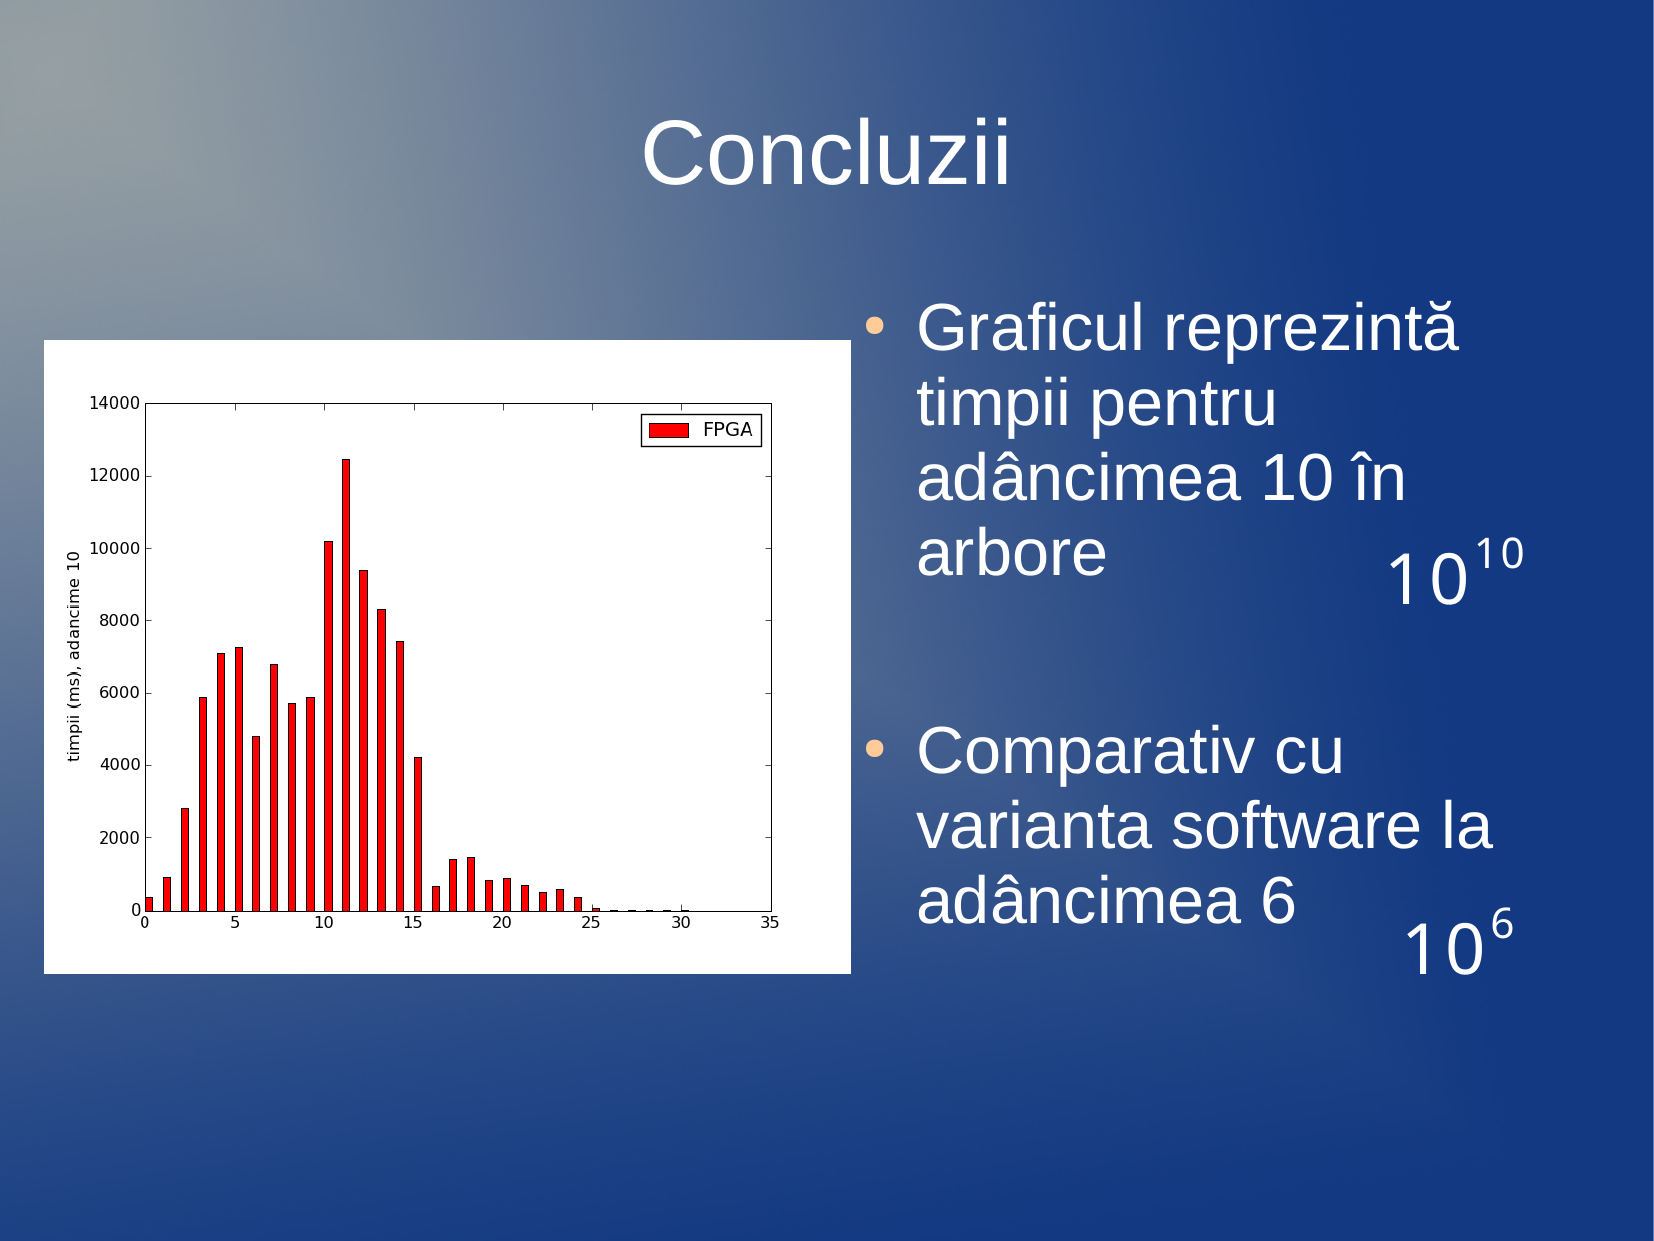

# Concluzii
Graficul reprezintă timpii pentru adâncimea 10 în arbore
Comparativ cu varianta software la adâncimea 6